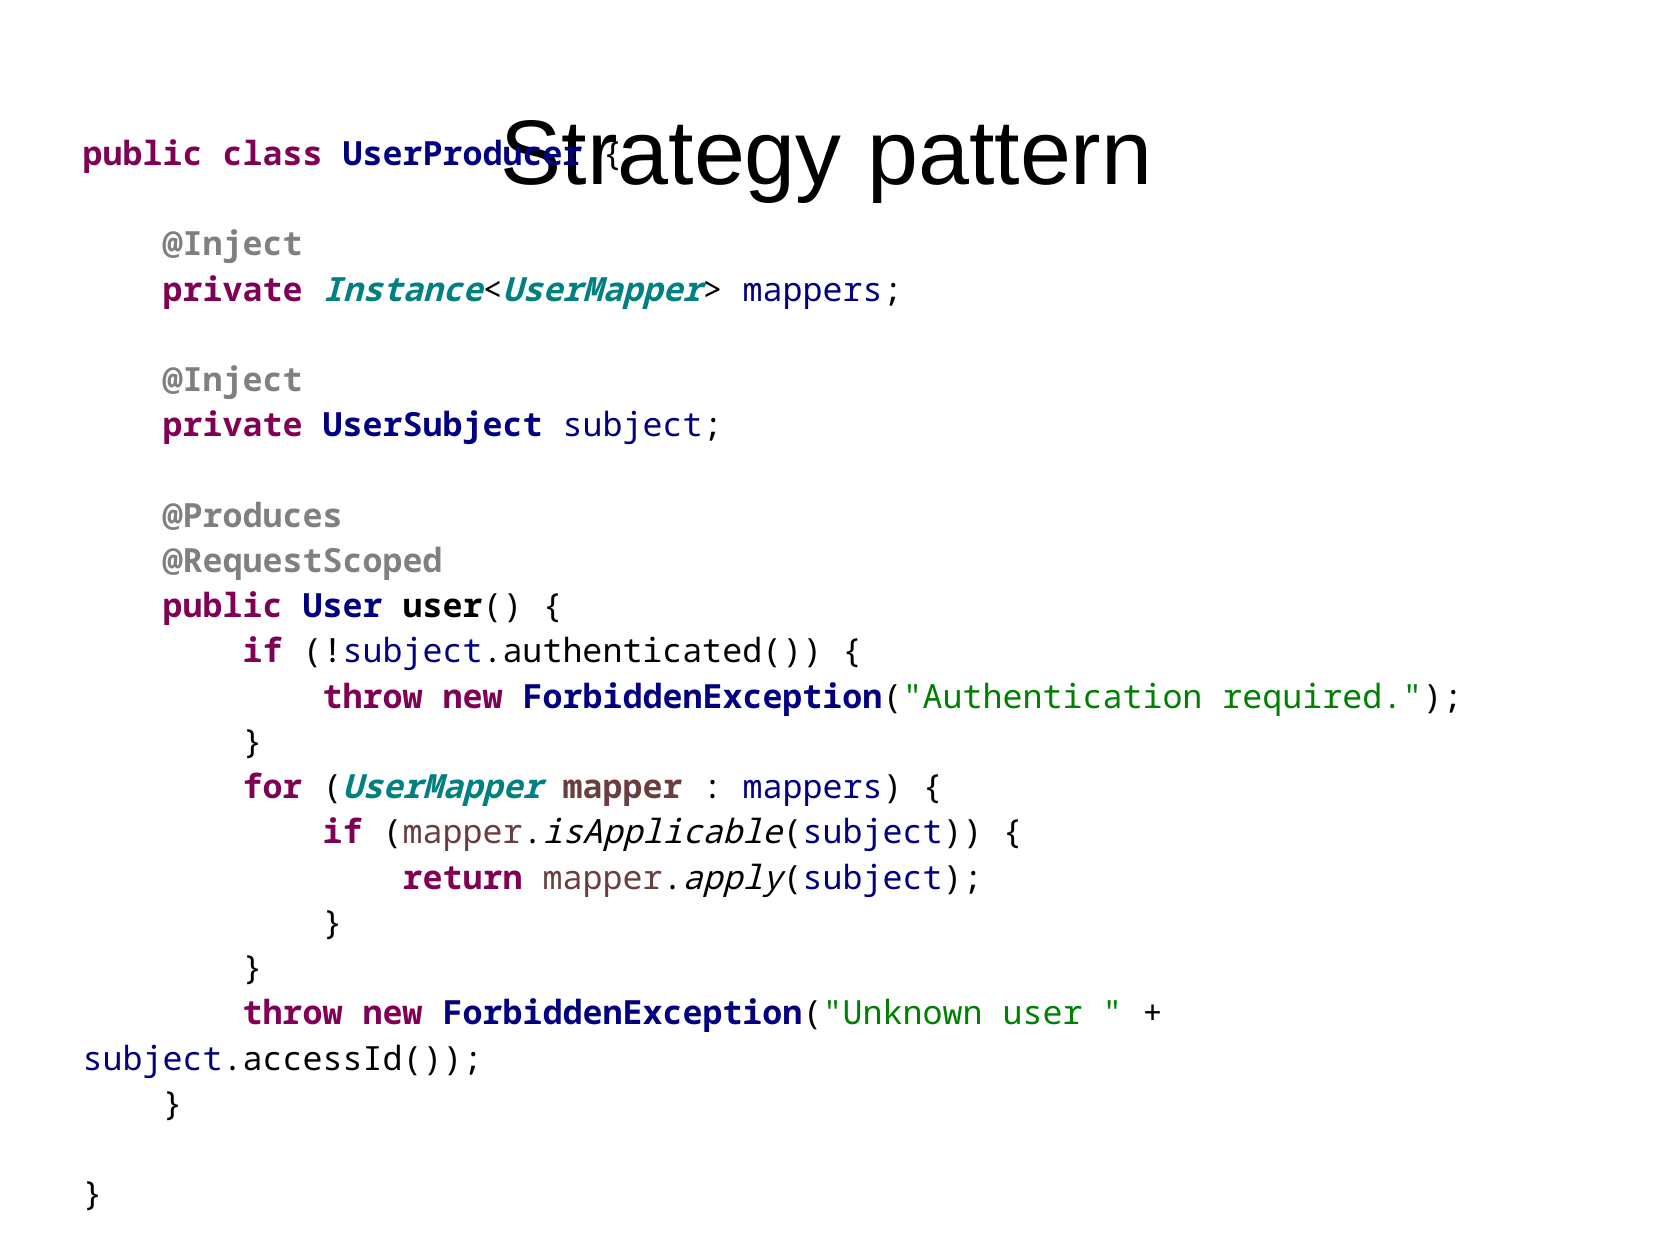

# Strategy pattern
public class UserProducer {
 @Inject
 private Instance<UserMapper> mappers;
 @Inject
 private UserSubject subject;
 @Produces
 @RequestScoped
 public User user() {
 if (!subject.authenticated()) {
 throw new ForbiddenException("Authentication required.");
 }
 for (UserMapper mapper : mappers) {
 if (mapper.isApplicable(subject)) {
 return mapper.apply(subject);
 }
 }
 throw new ForbiddenException("Unknown user " + subject.accessId());
 }
}